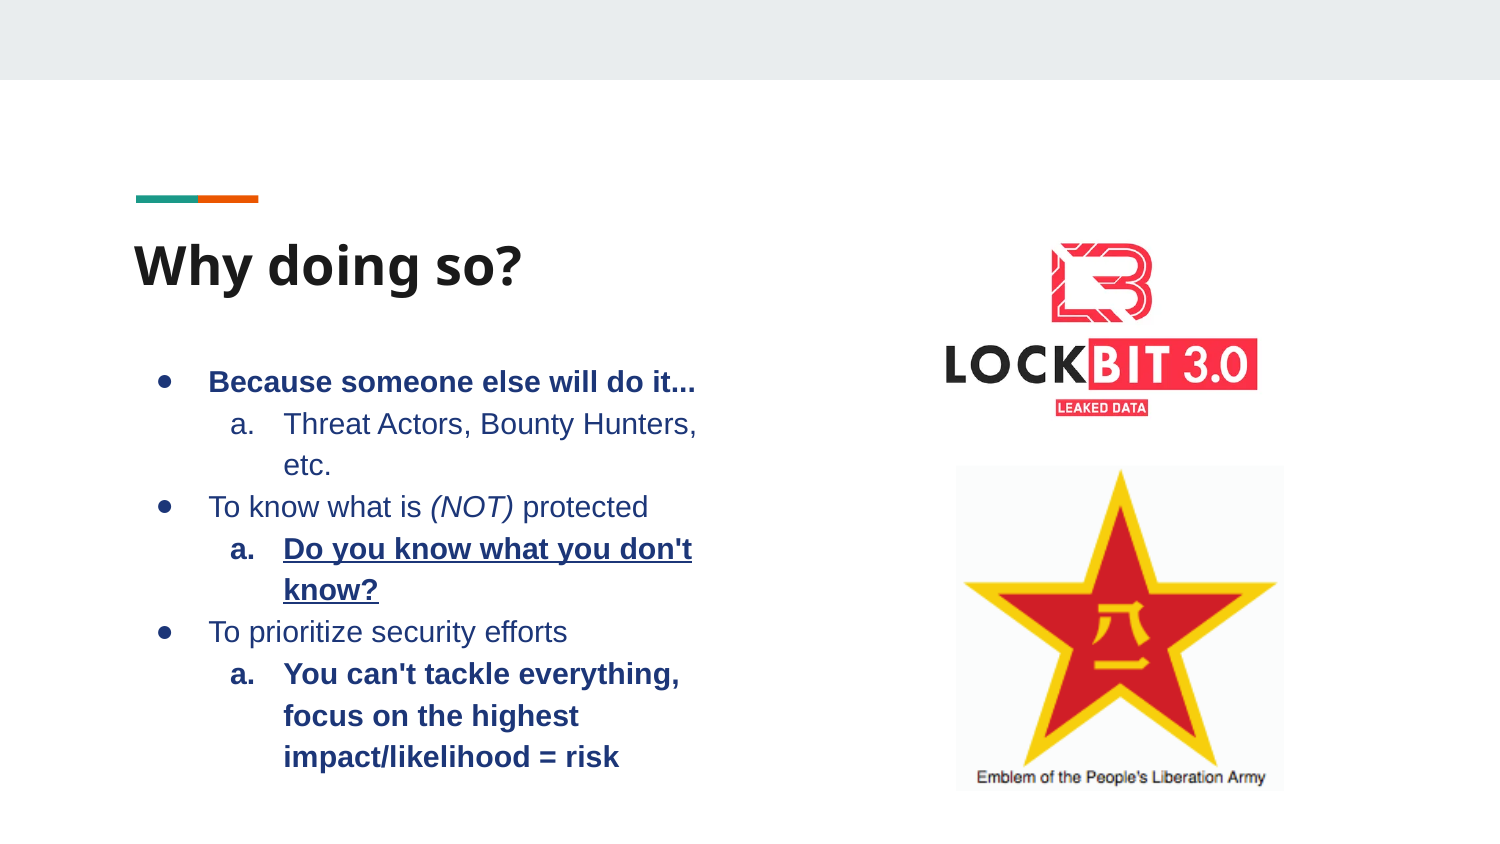

# Why doing so?
Because someone else will do it...
Threat Actors, Bounty Hunters, etc.
To know what is (NOT) protected
Do you know what you don't know?
To prioritize security efforts
You can't tackle everything, focus on the highest impact/likelihood = risk